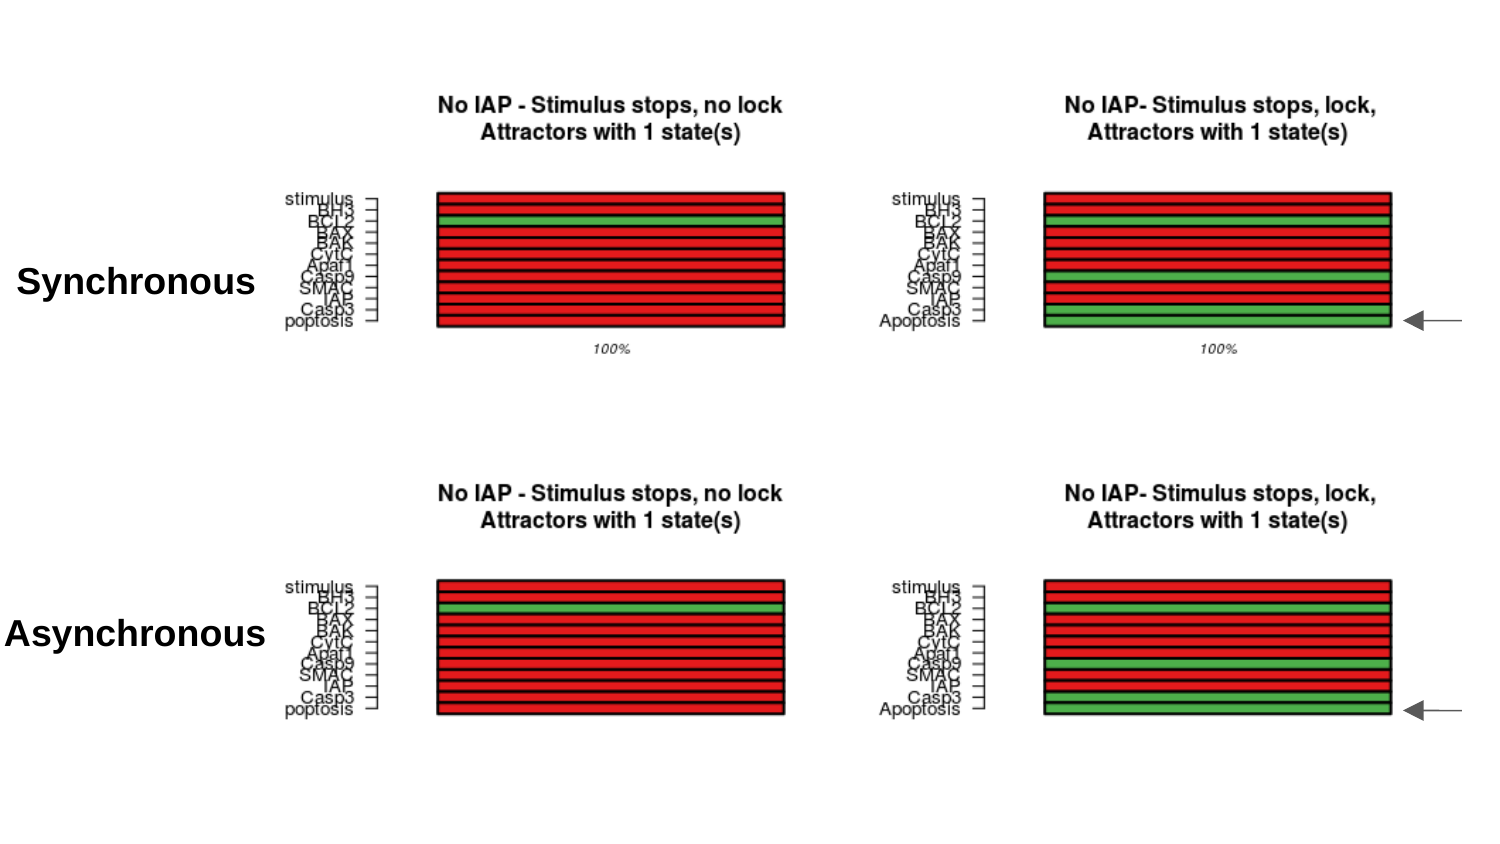

# Stimulus stops - No IAP, lock is active
Synchronous
Asynchronous